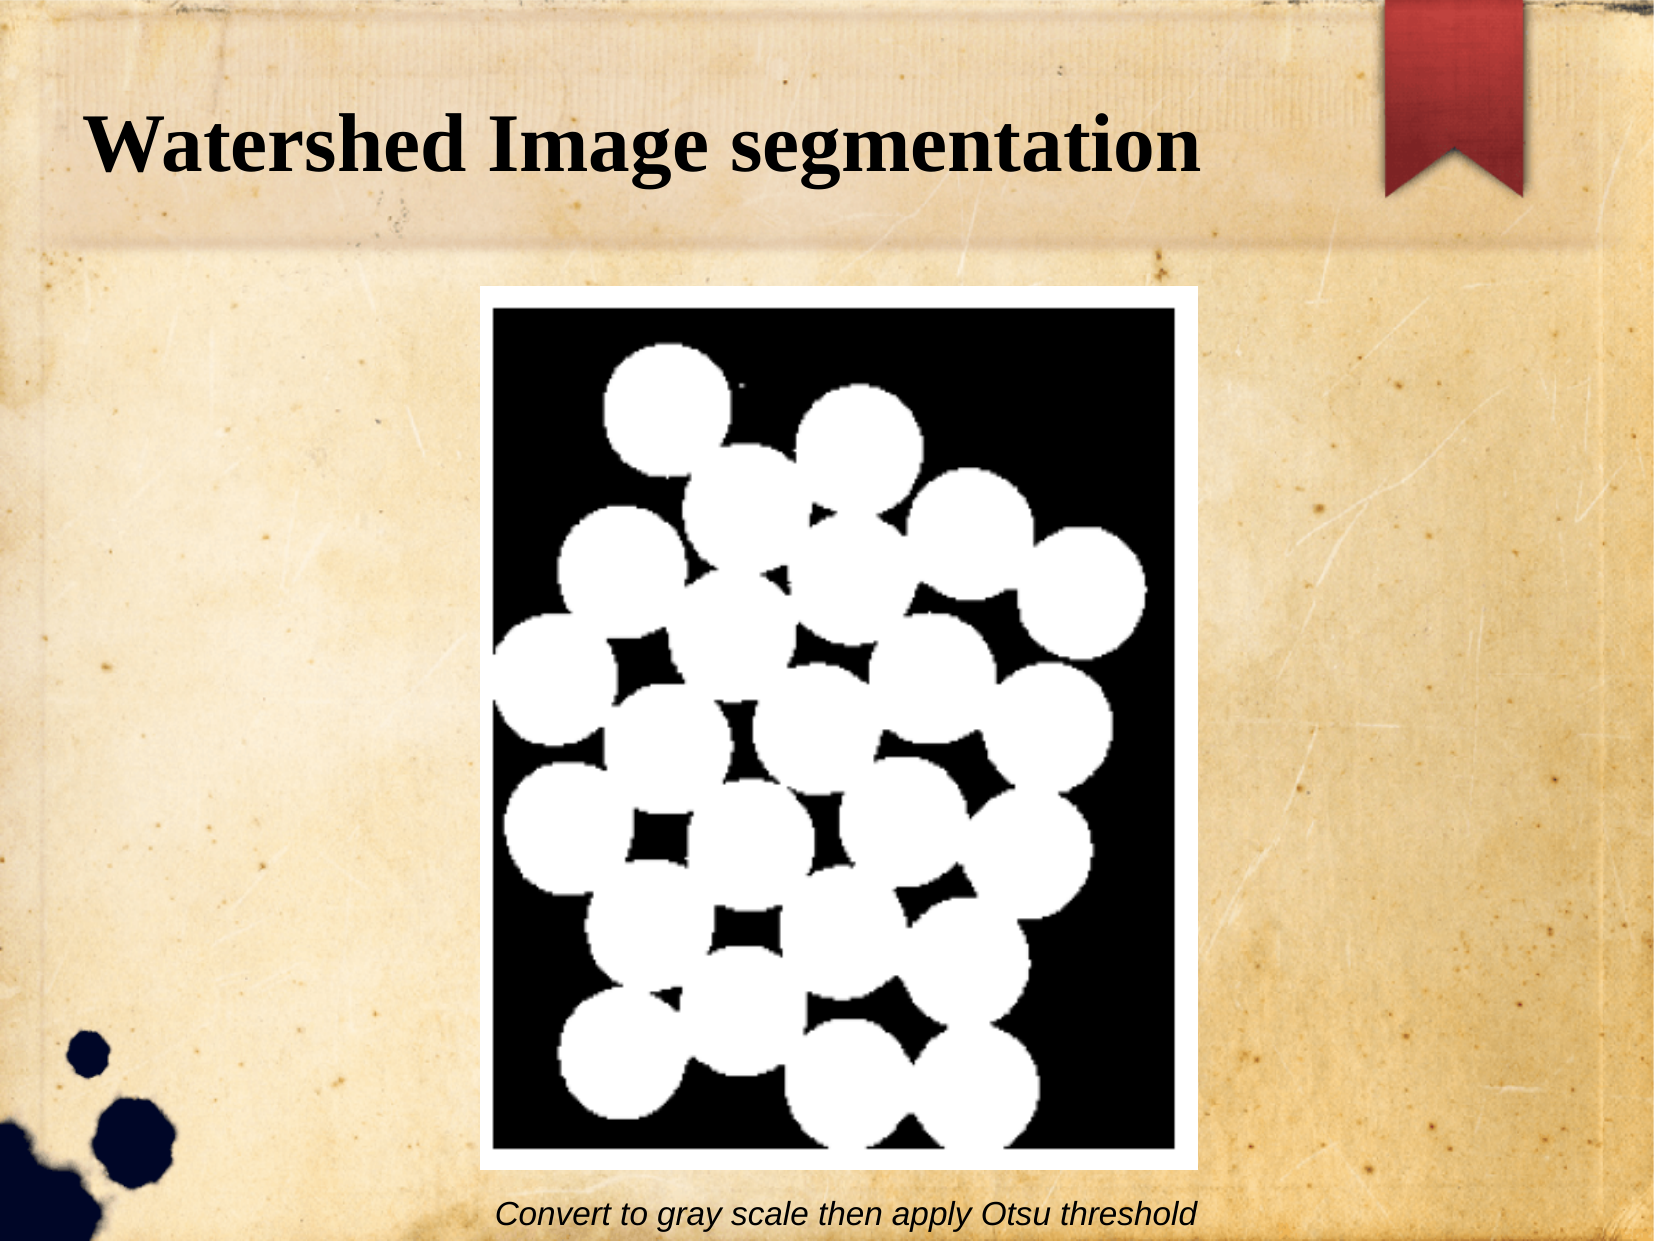

# Watershed Image segmentation
Convert to gray scale then apply Otsu threshold